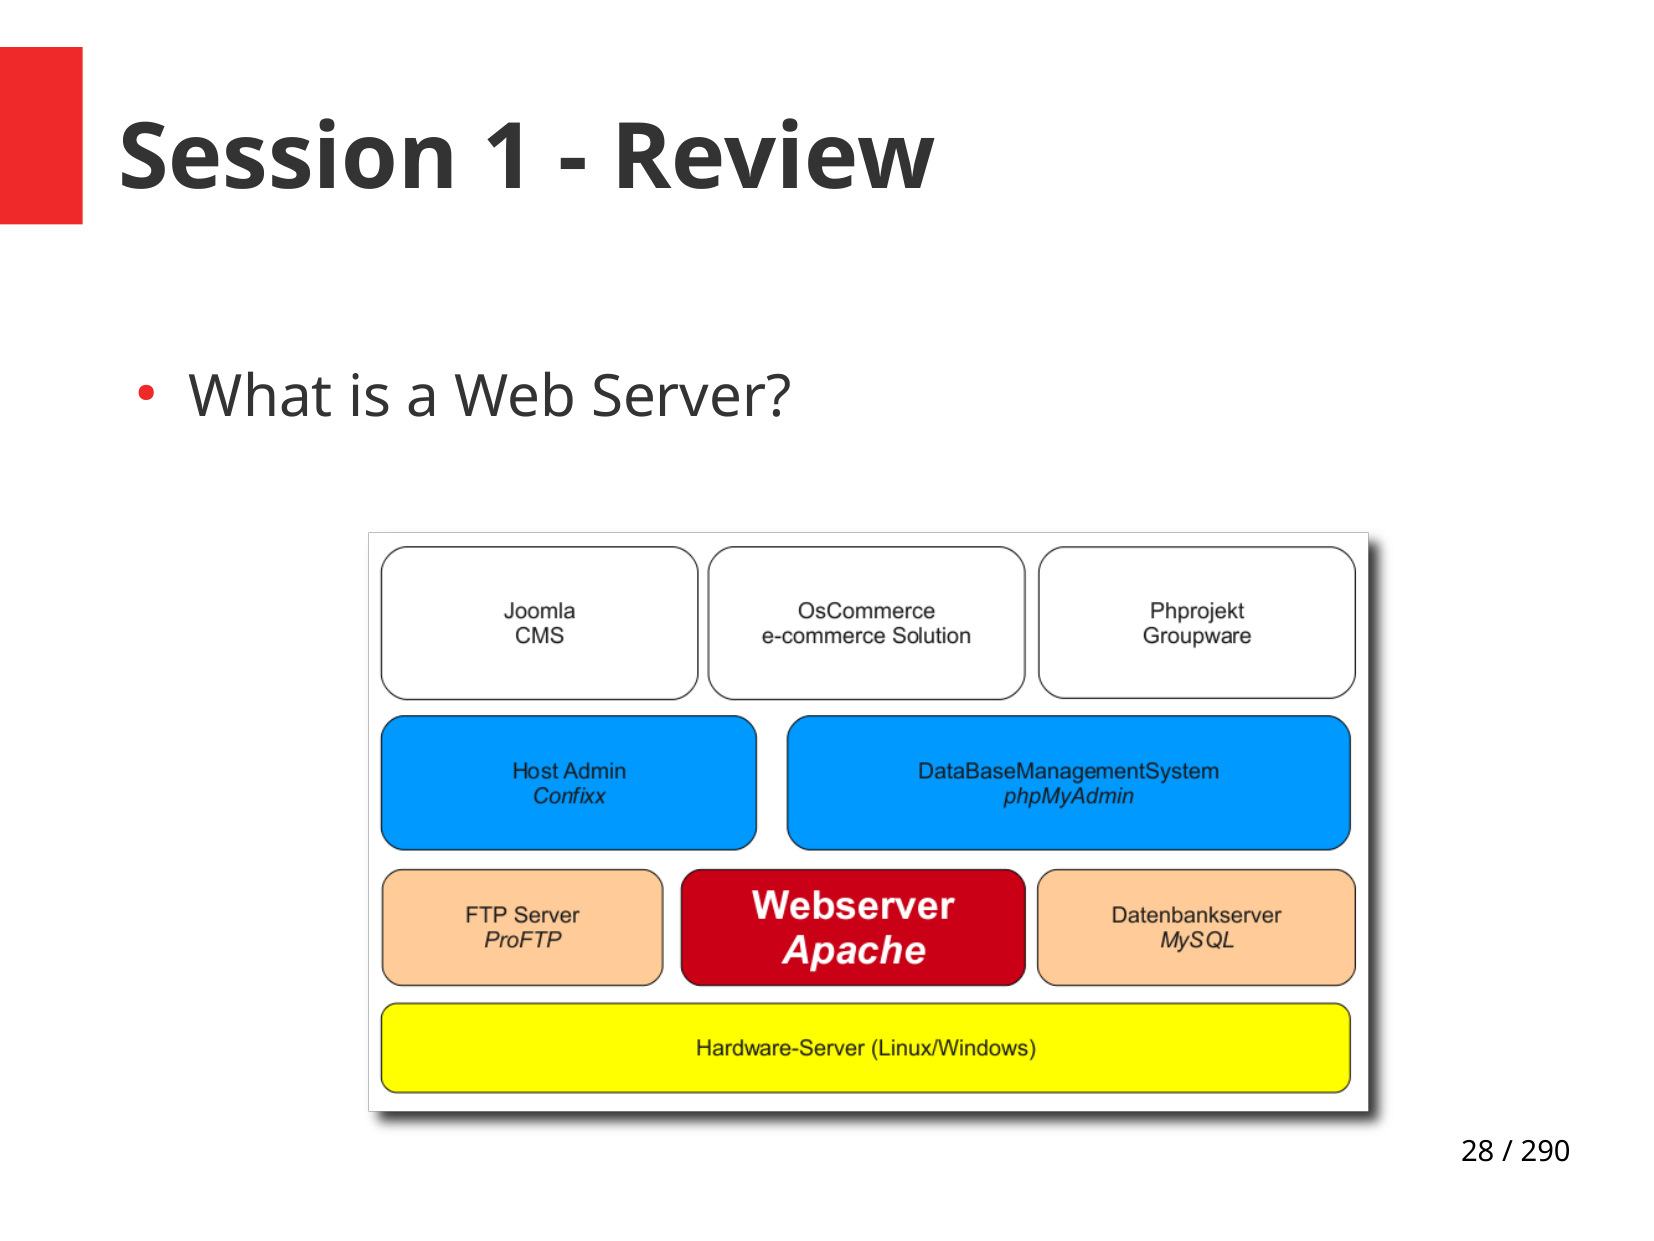

# Session 1 - Review
What is a Web Server?
28